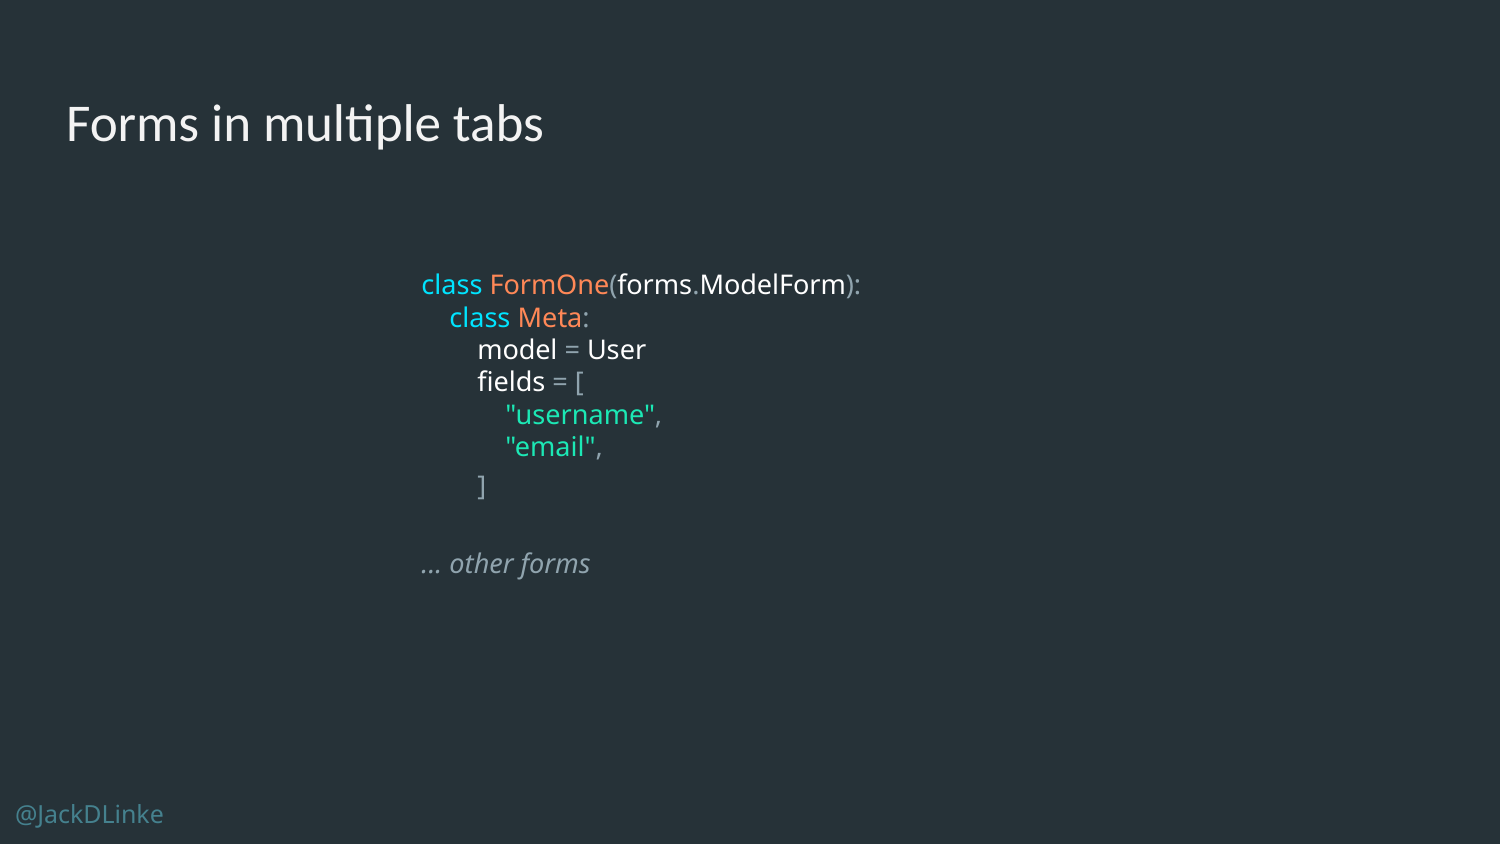

# Forms in multiple tabs
class FormOne(forms.ModelForm):
 class Meta:
 model = User
 fields = [
 "username",
 "email",
 ]
... other forms